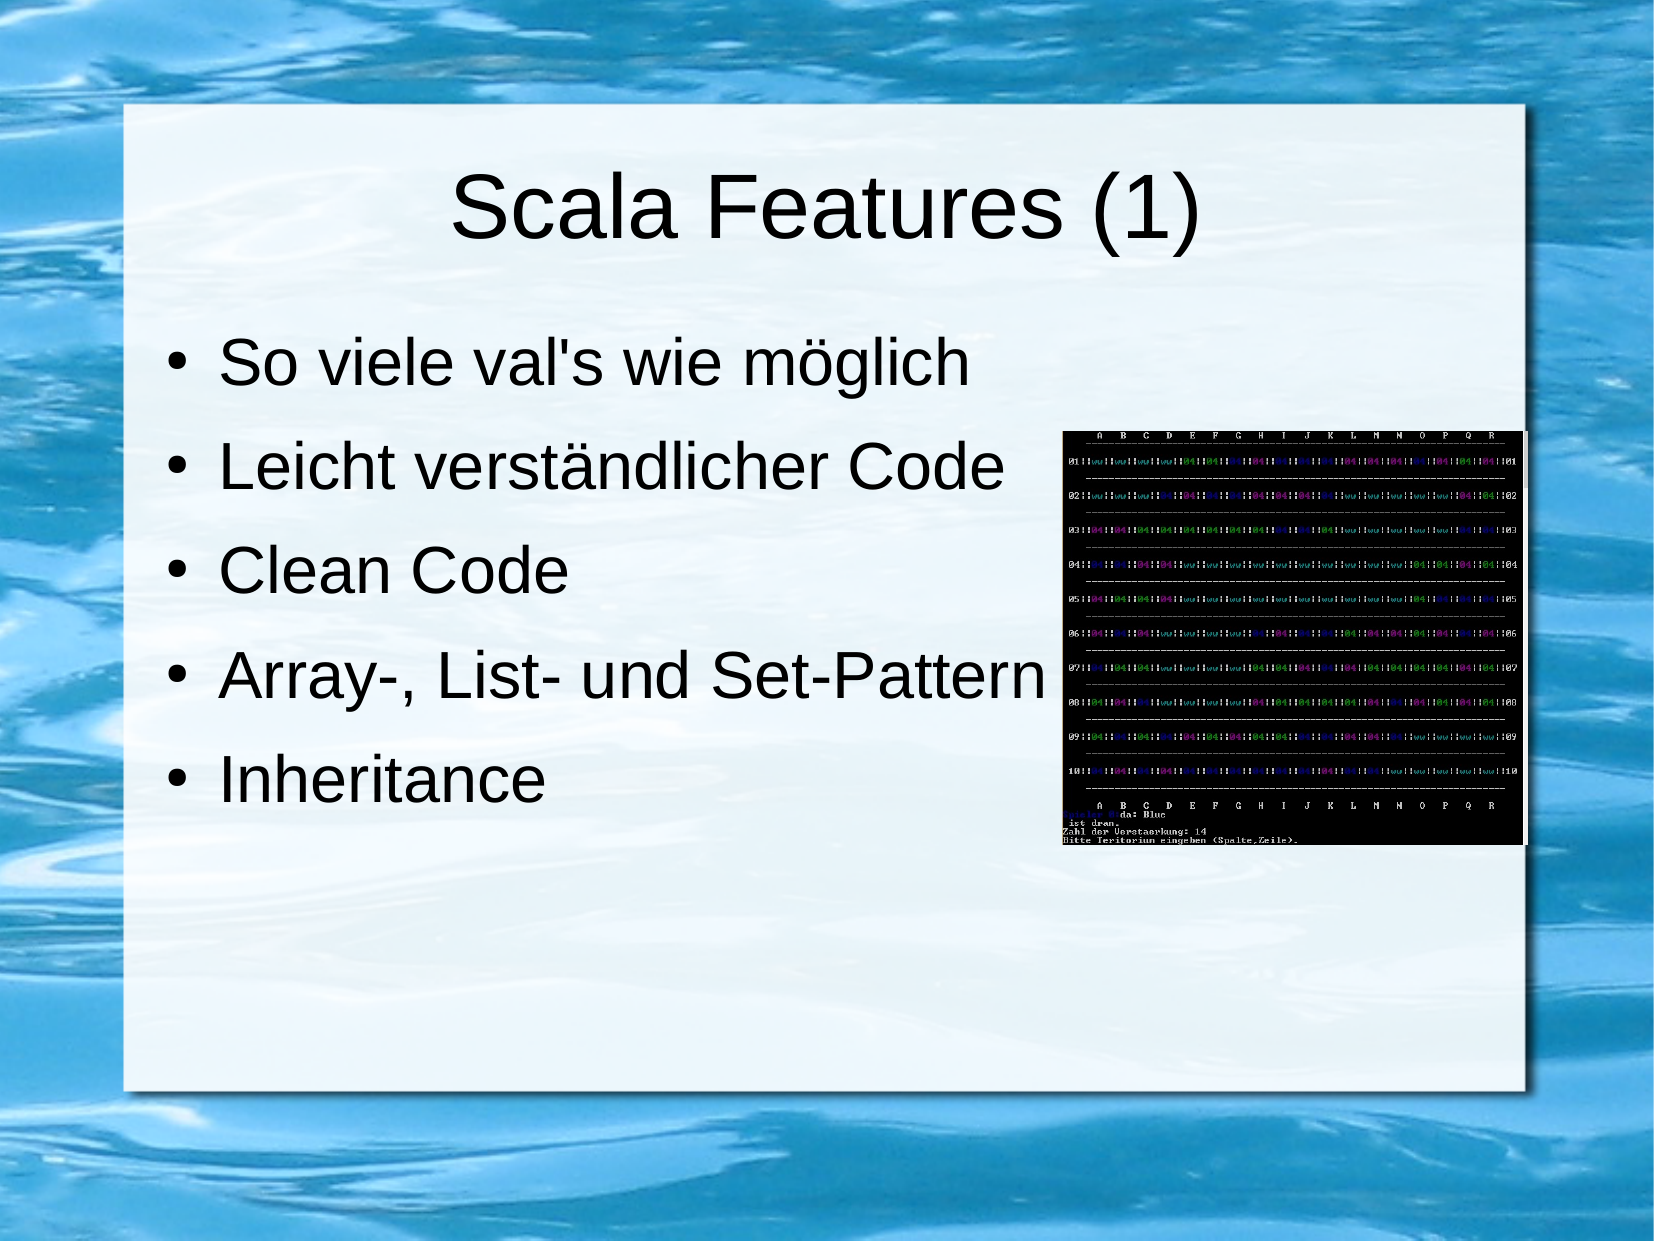

# Scala Features (1)
So viele val's wie möglich
Leicht verständlicher Code
Clean Code
Array-, List- und Set-Pattern
Inheritance